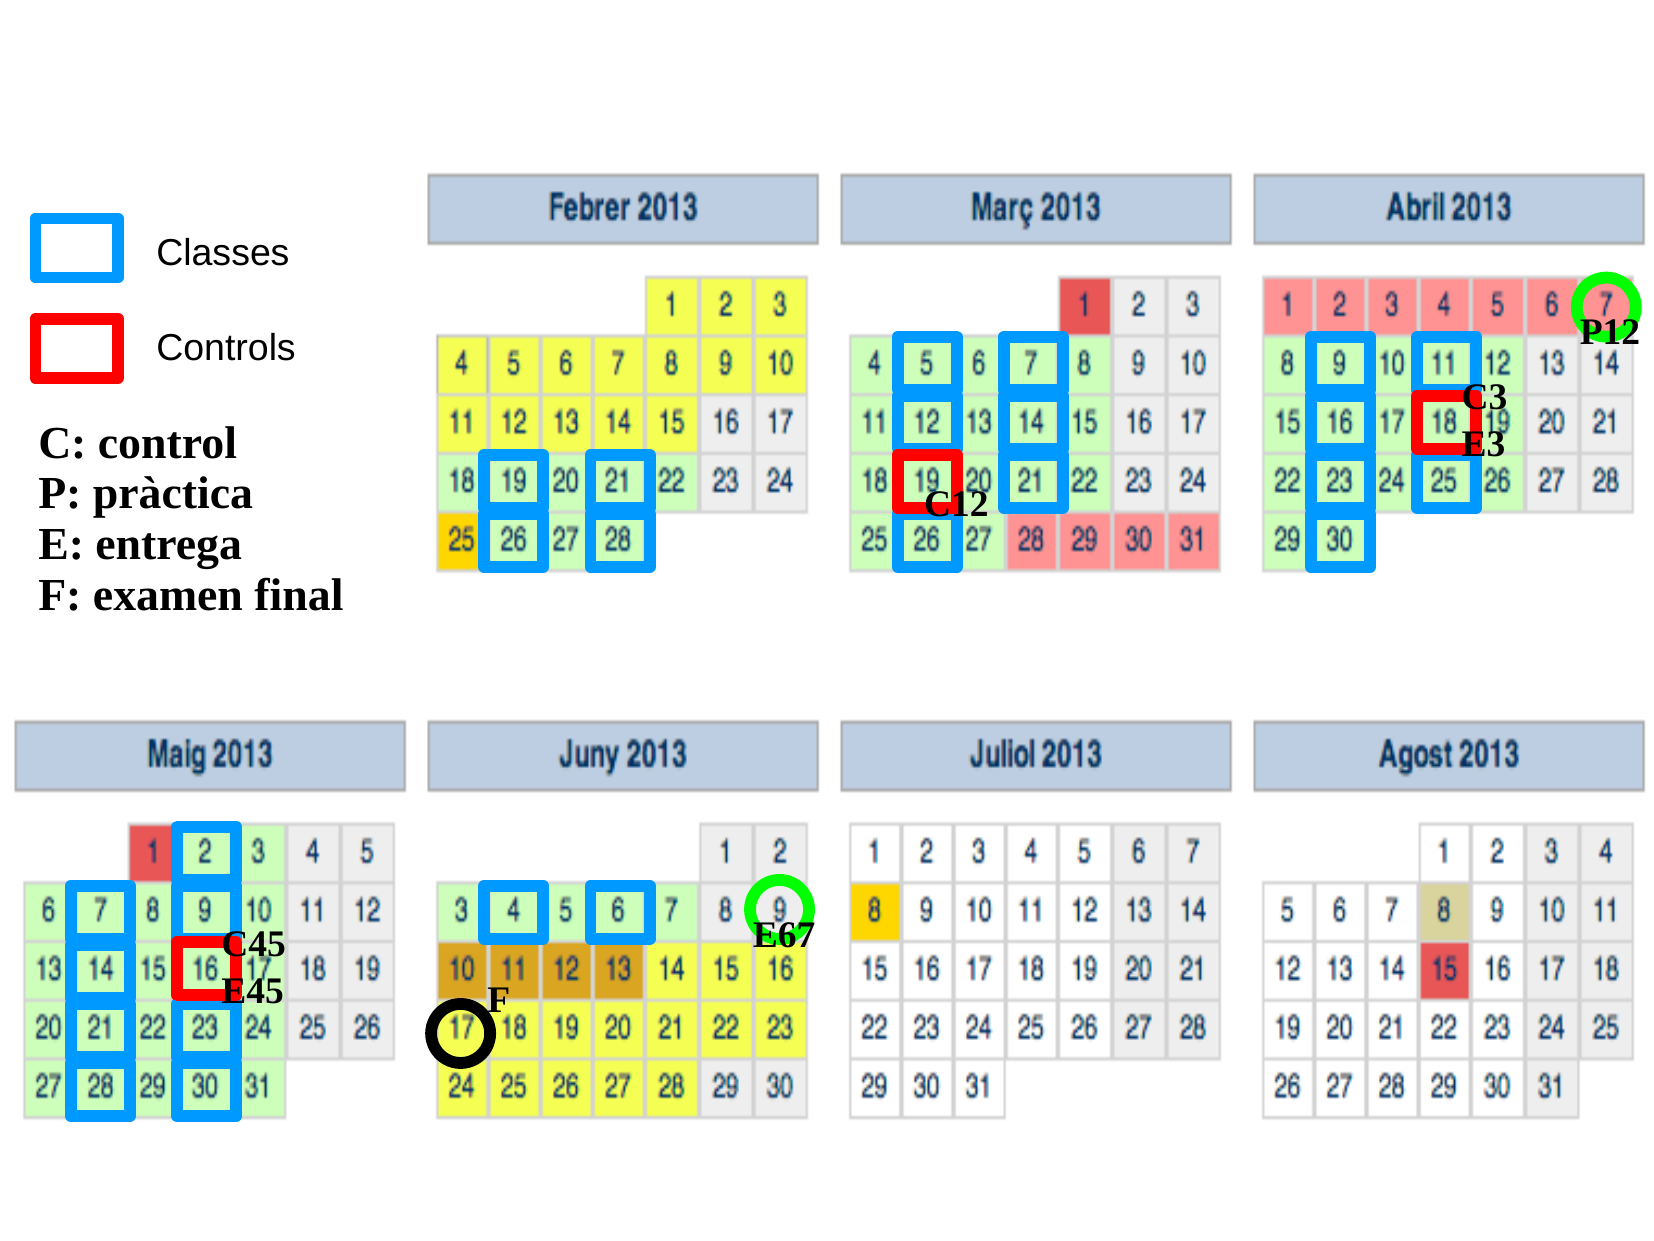

Classes
P12
Controls
C3
C: control
P: pràctica
E: entrega
F: examen final
E3
C12
E67
C45
E45
F